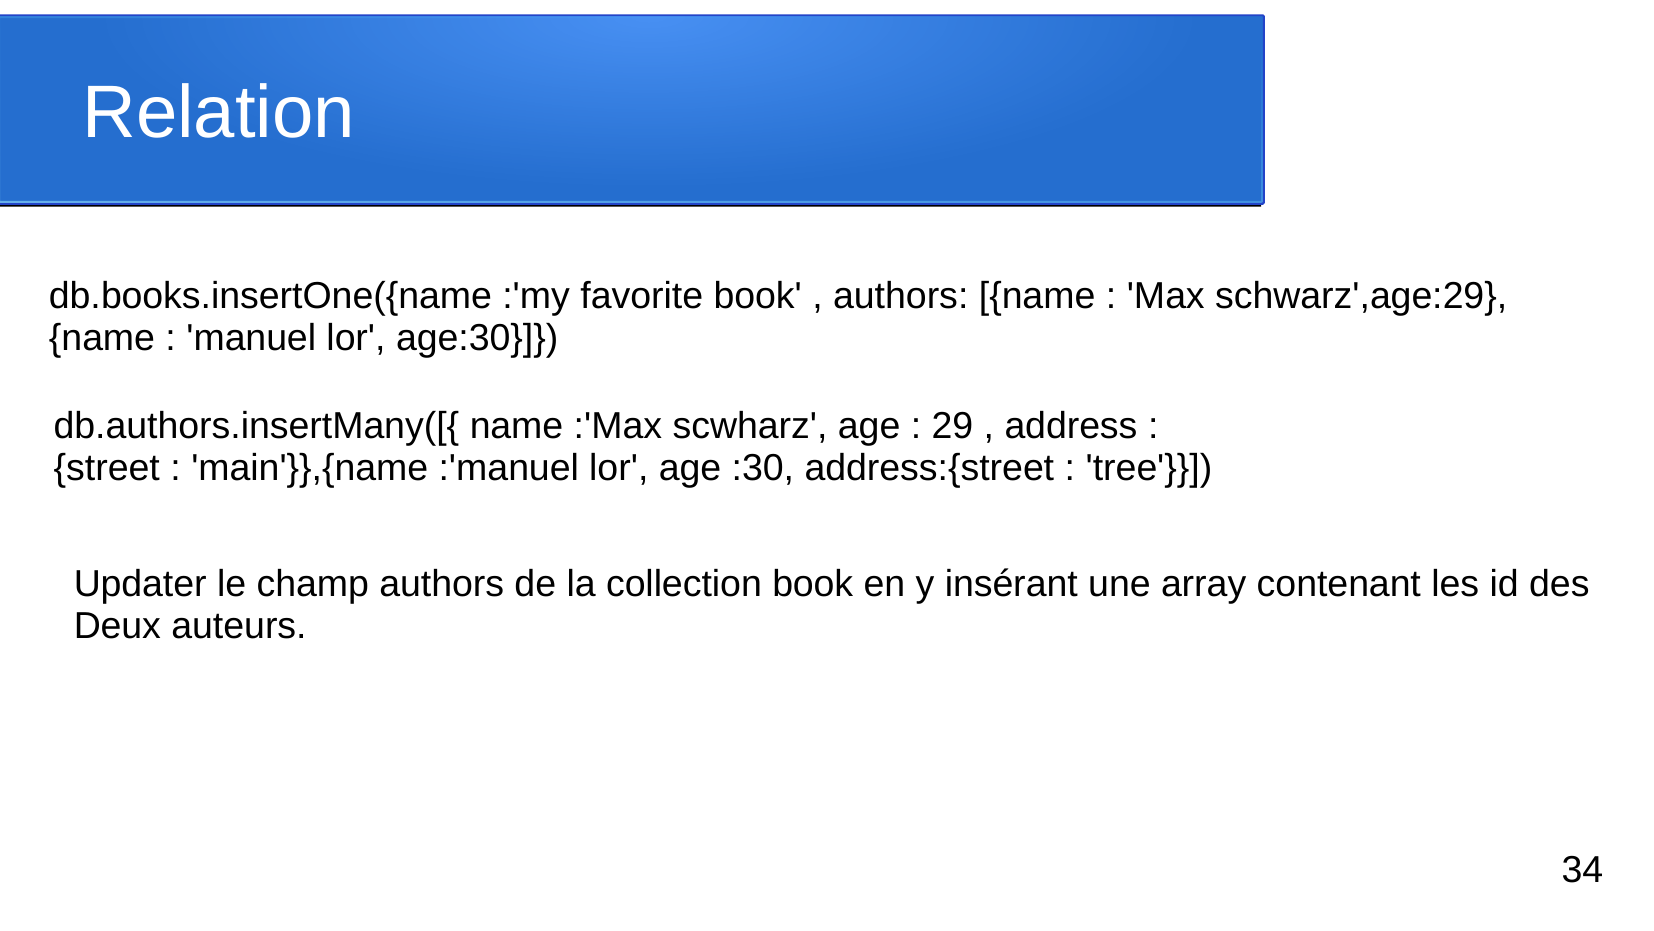

# Relation
db.books.insertOne({name :'my favorite book' , authors: [{name : 'Max schwarz',age:29},
{name : 'manuel lor', age:30}]})
db.authors.insertMany([{ name :'Max scwharz', age : 29 , address :
{street : 'main'}},{name :'manuel lor', age :30, address:{street : 'tree'}}])
Updater le champ authors de la collection book en y insérant une array contenant les id des
Deux auteurs.
34